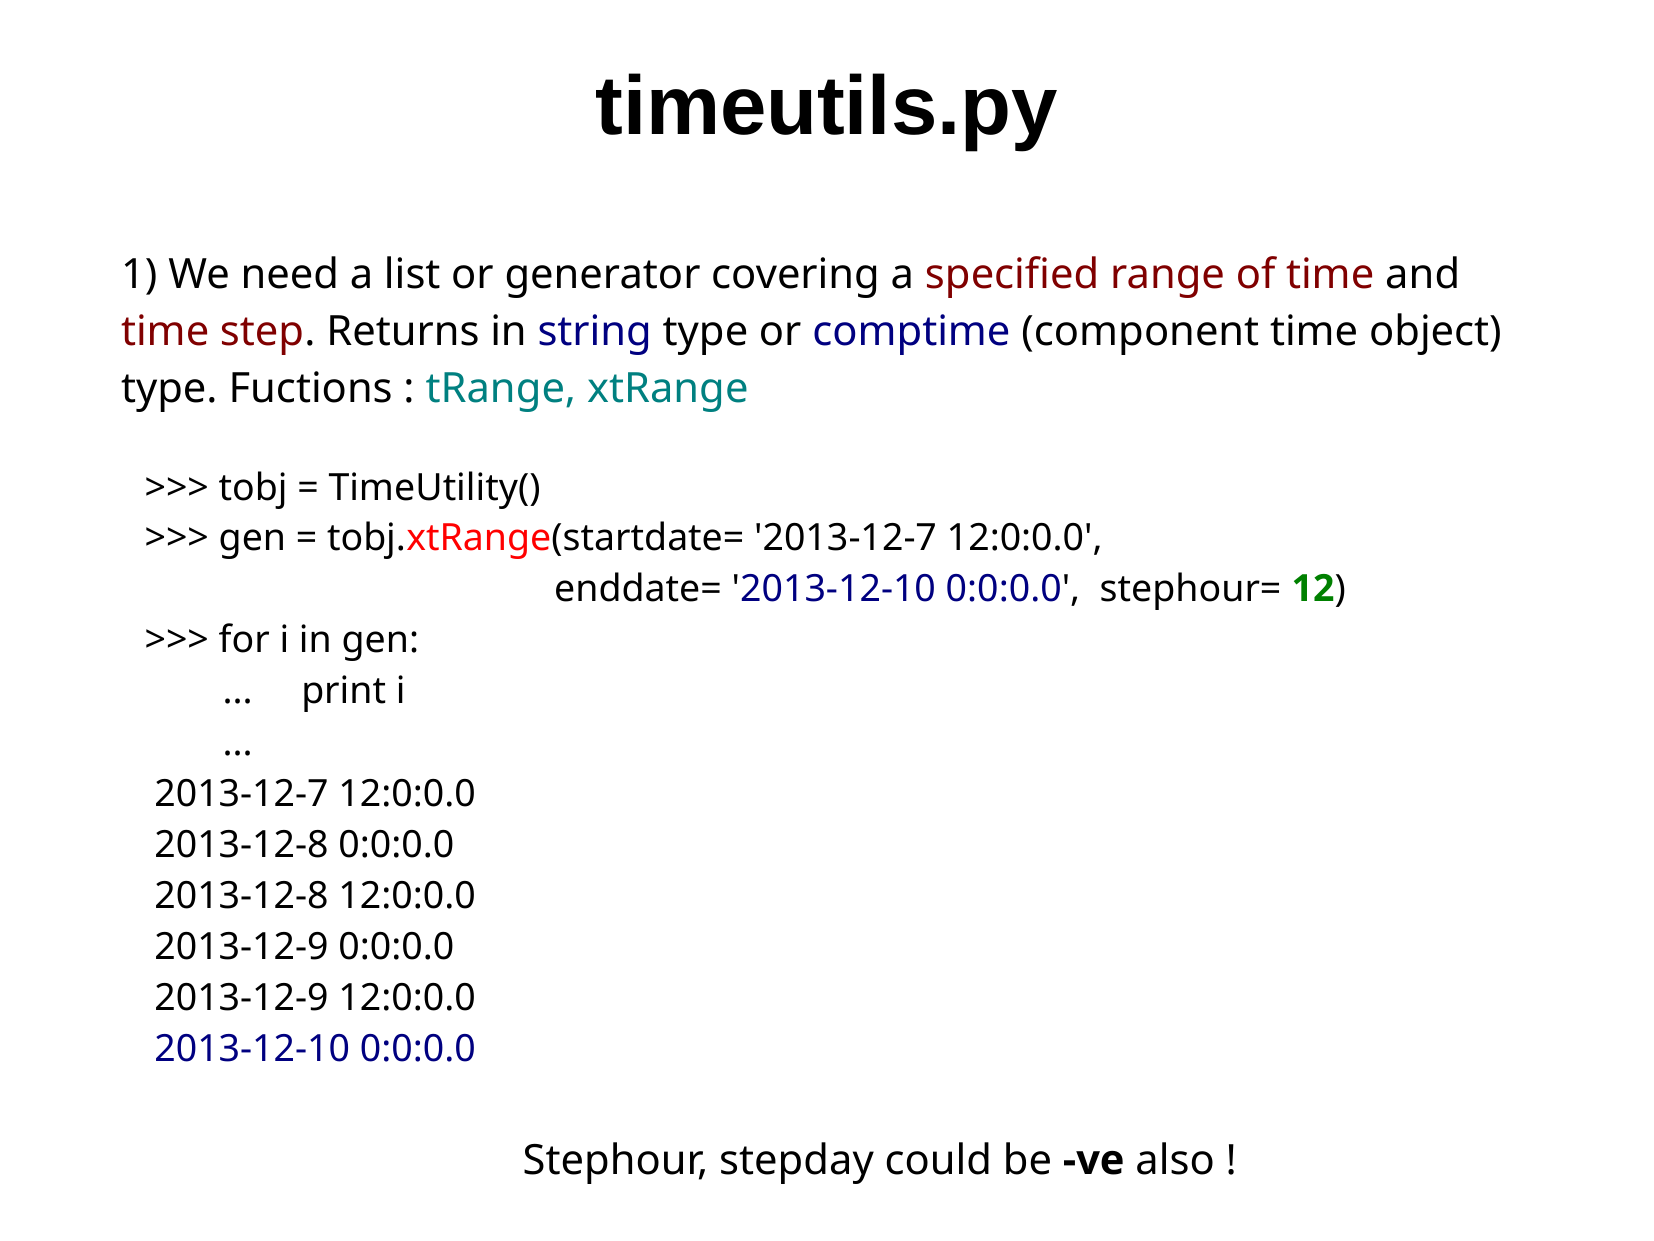

# timeutils.py
1) We need a list or generator covering a specified range of time and time step. Returns in string type or comptime (component time object) type. Fuctions : tRange, xtRange
>>> tobj = TimeUtility()
>>> gen = tobj.xtRange(startdate= '2013-12-7 12:0:0.0',
 enddate= '2013-12-10 0:0:0.0', stephour= 12)
>>> for i in gen:
 ... print i
 ...
 2013-12-7 12:0:0.0
 2013-12-8 0:0:0.0
 2013-12-8 12:0:0.0
 2013-12-9 0:0:0.0
 2013-12-9 12:0:0.0
 2013-12-10 0:0:0.0
Stephour, stepday could be -ve also !